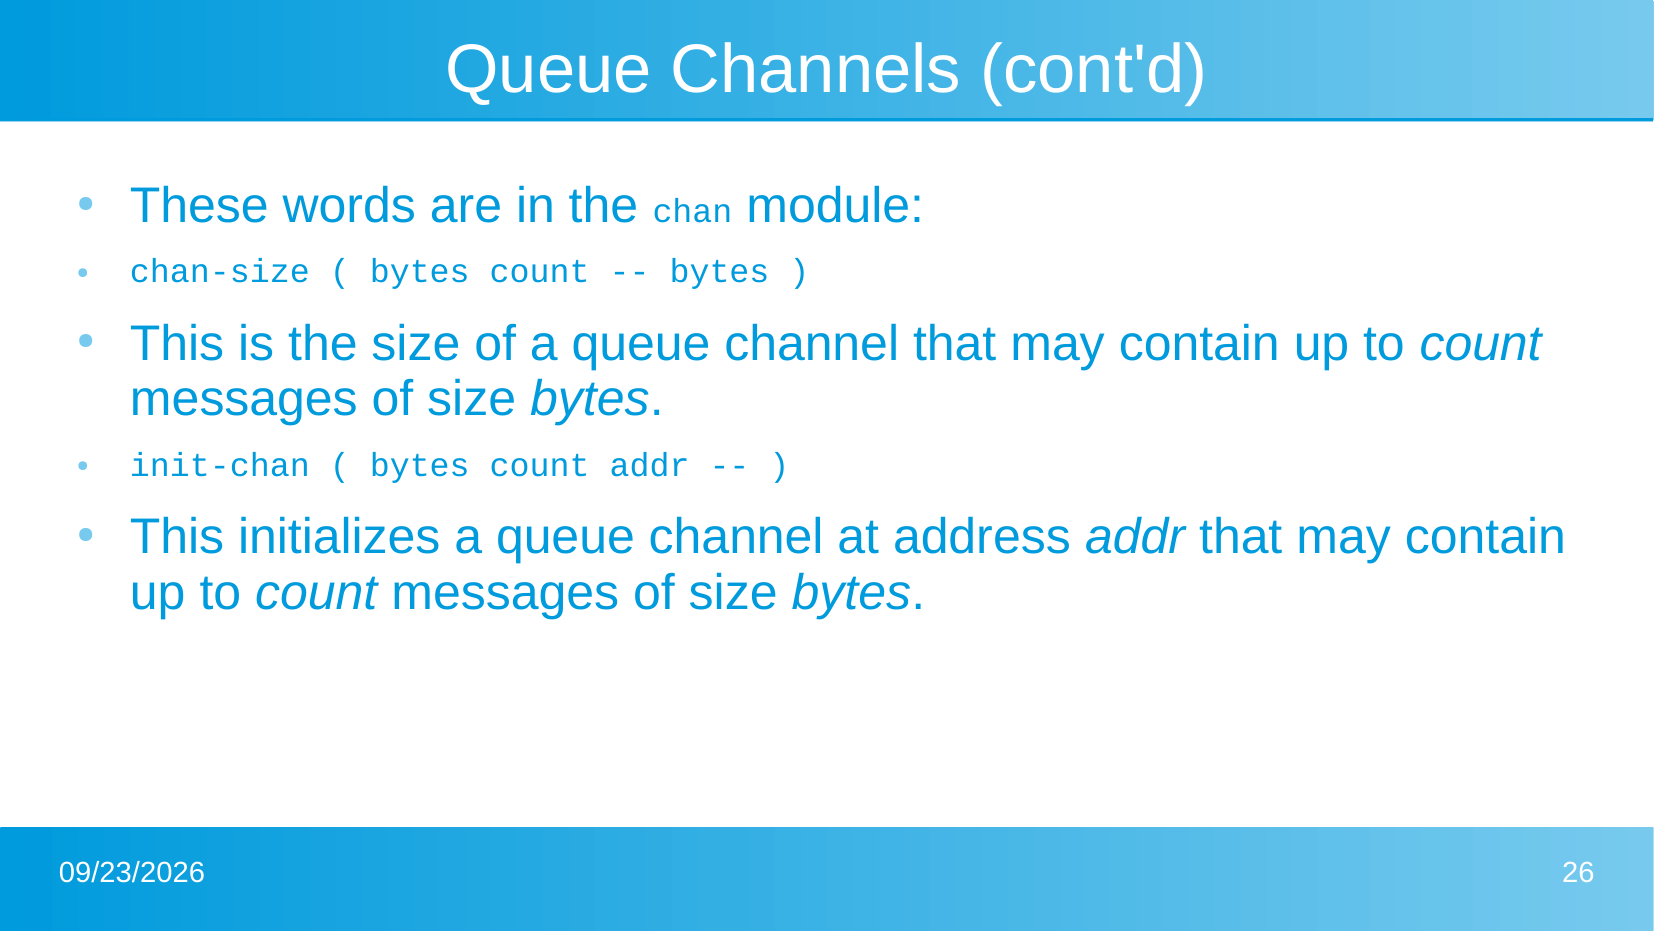

# Queue Channels (cont'd)
These words are in the chan module:
chan-size ( bytes count -- bytes )
This is the size of a queue channel that may contain up to count messages of size bytes.
init-chan ( bytes count addr -- )
This initializes a queue channel at address addr that may contain up to count messages of size bytes.
26